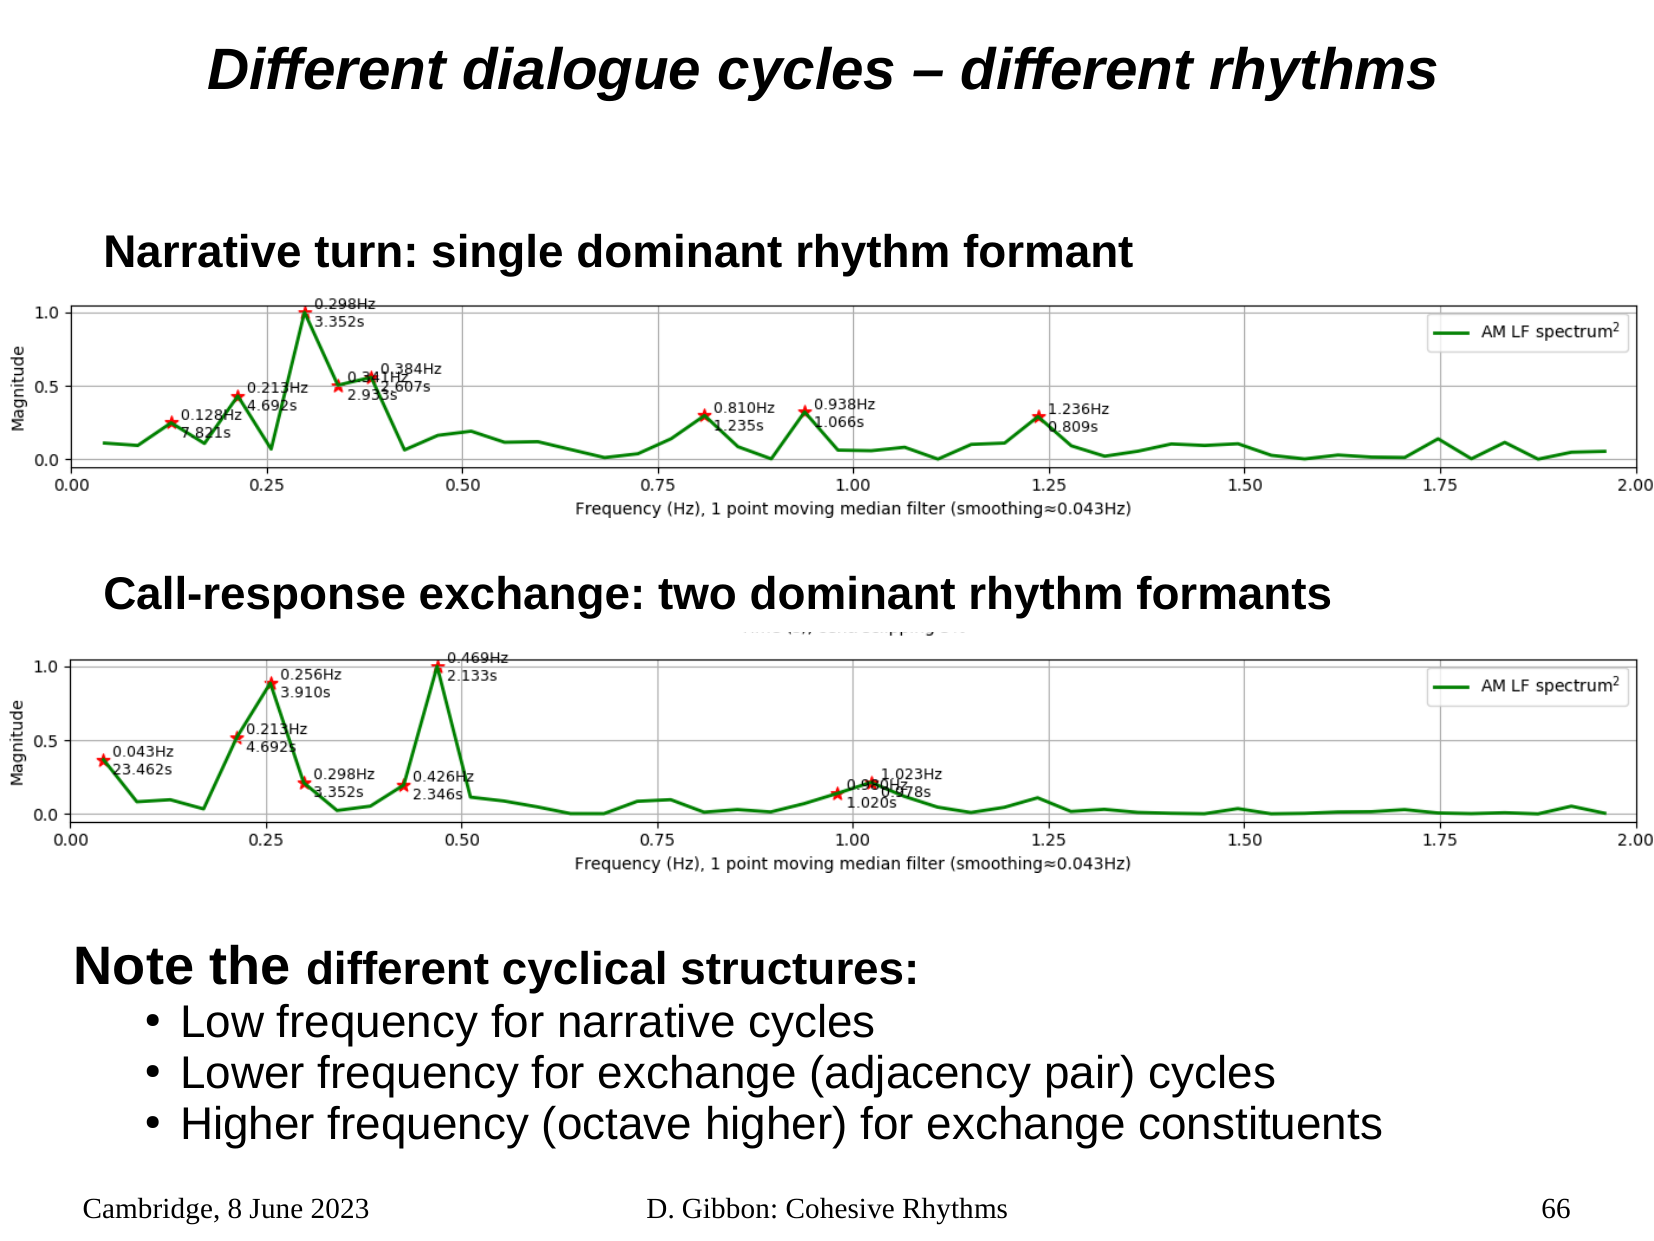

# Different dialogue cycles – different rhythms
Narrative turn: single dominant rhythm formant
Call-response exchange: two dominant rhythm formants
Note the different cyclical structures:
Low frequency for narrative cycles
Lower frequency for exchange (adjacency pair) cycles
Higher frequency (octave higher) for exchange constituents
Cambridge, 8 June 2023
D. Gibbon: Cohesive Rhythms
66